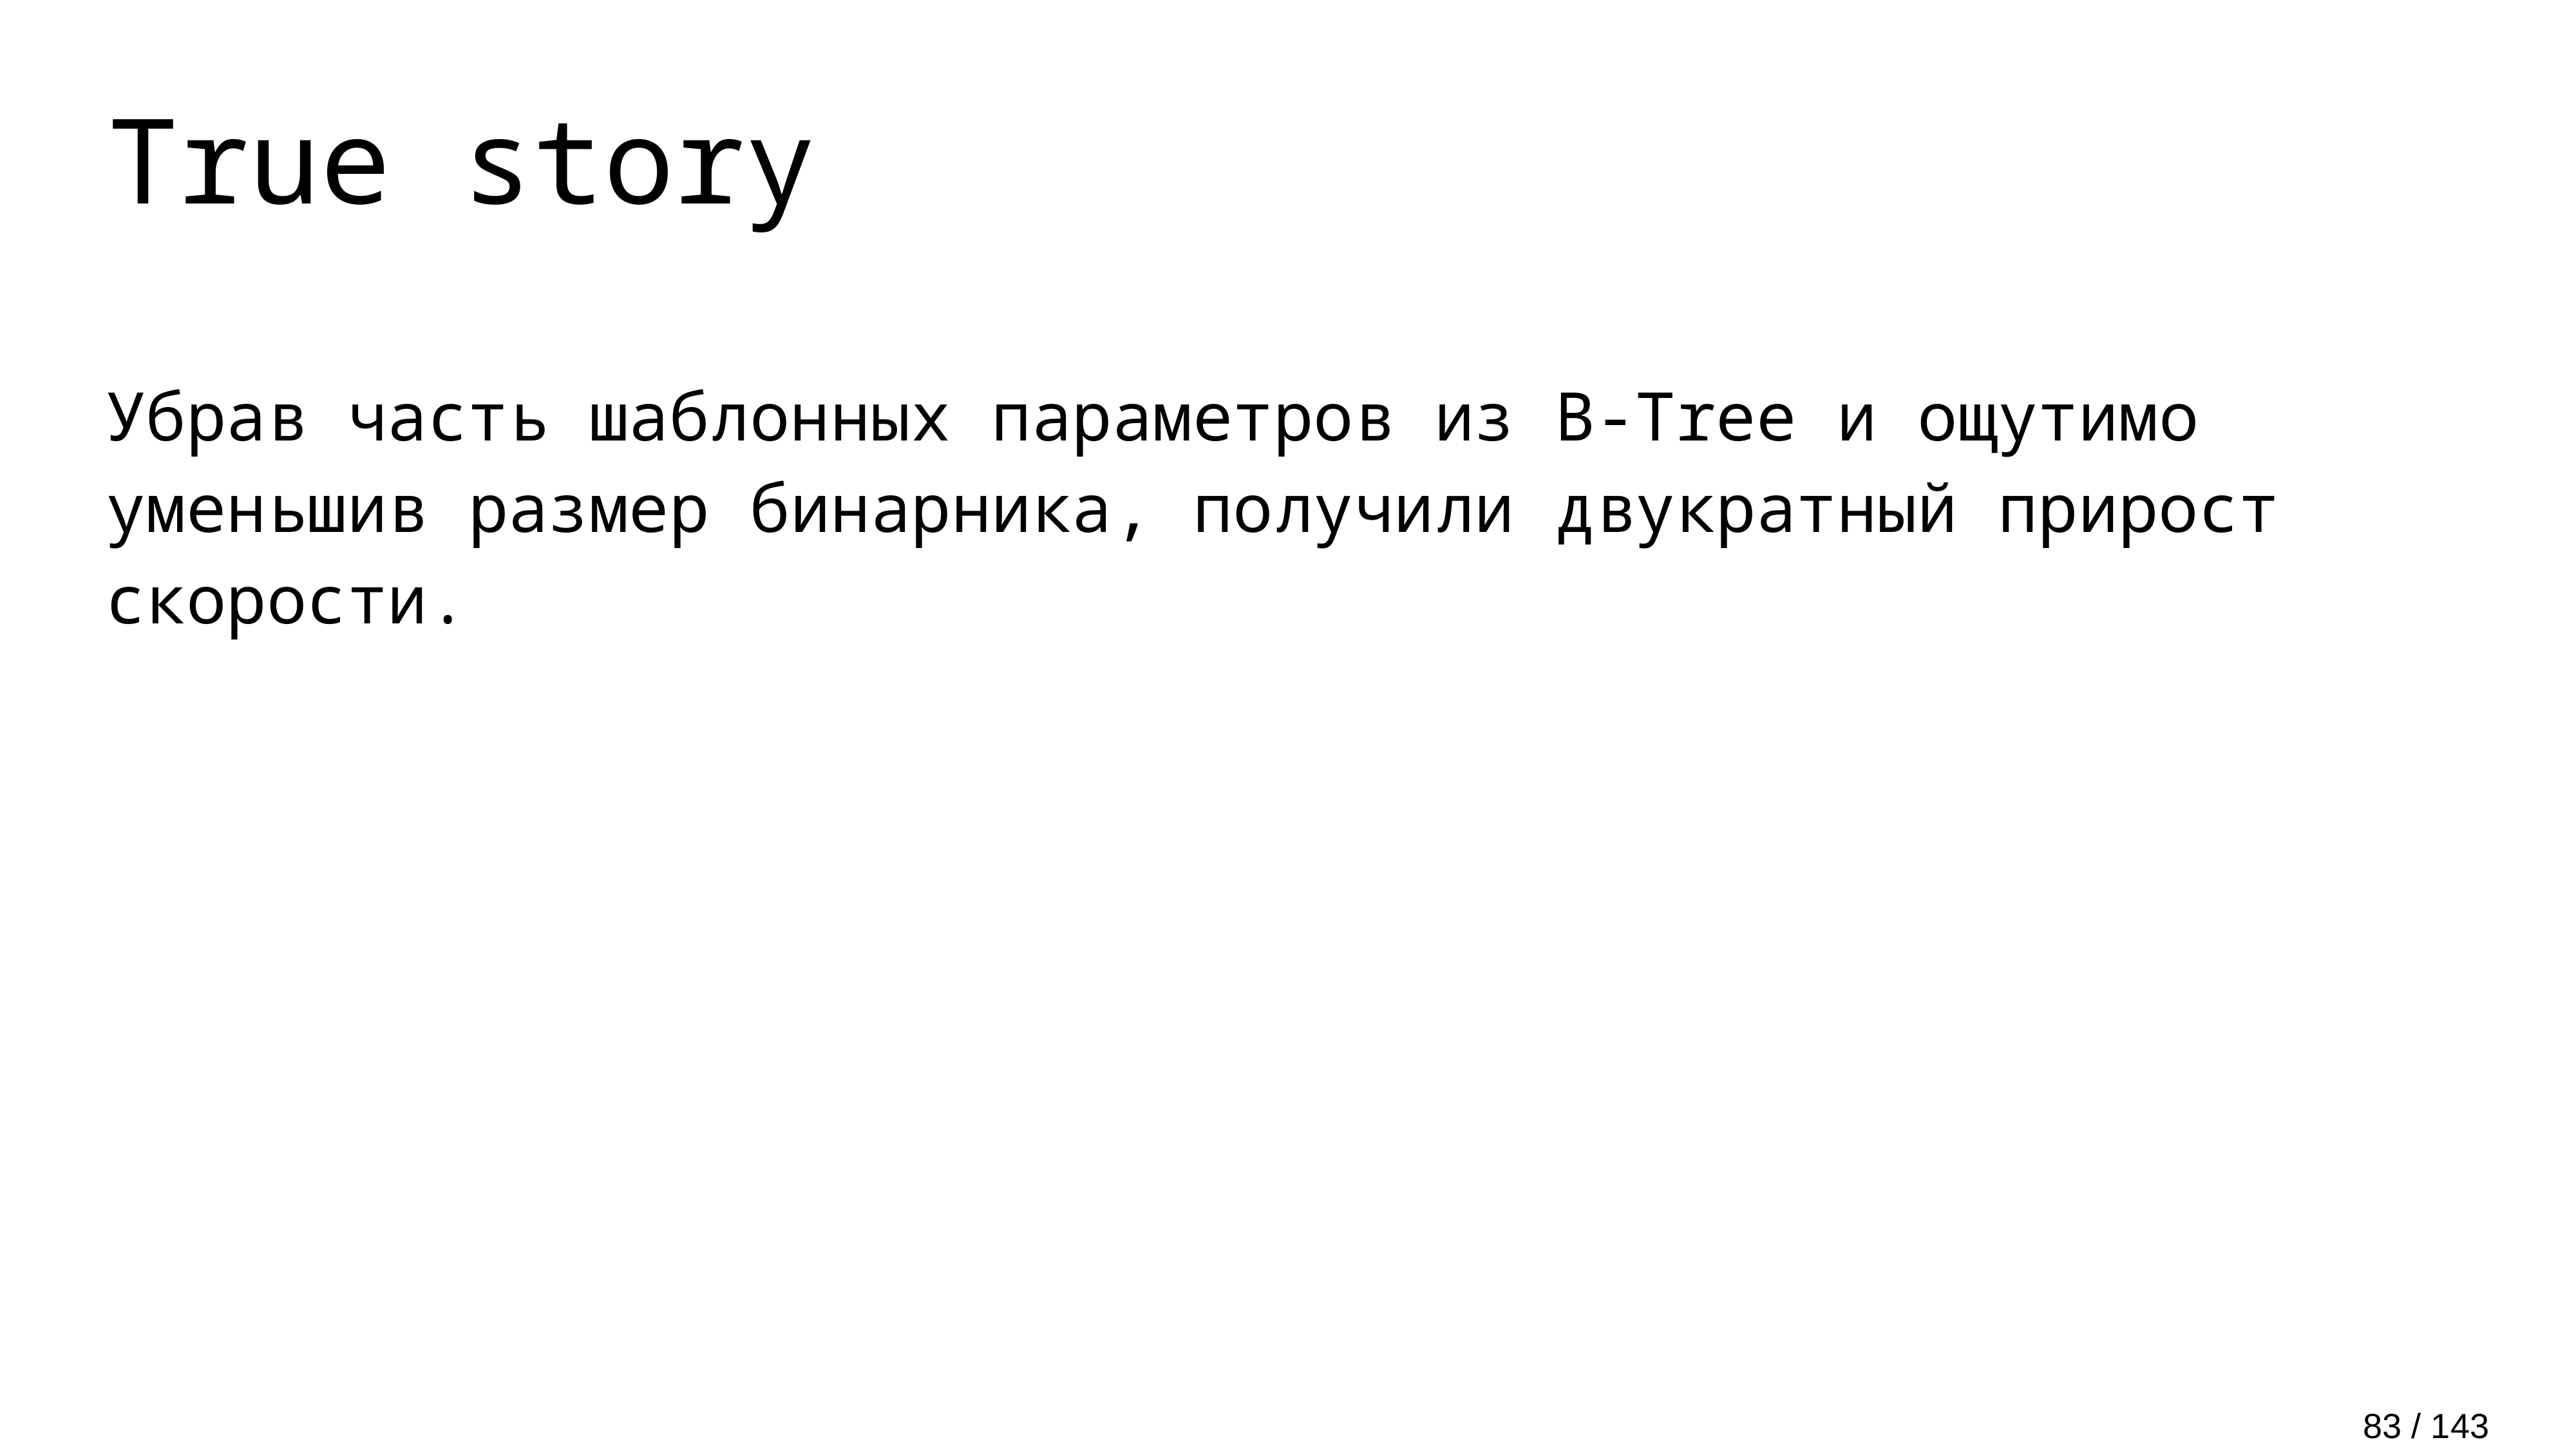

# True story
Убрав часть шаблонных параметров из B-Tree и ощутимо уменьшив размер бинарника, получили двукратный прирост скорости.